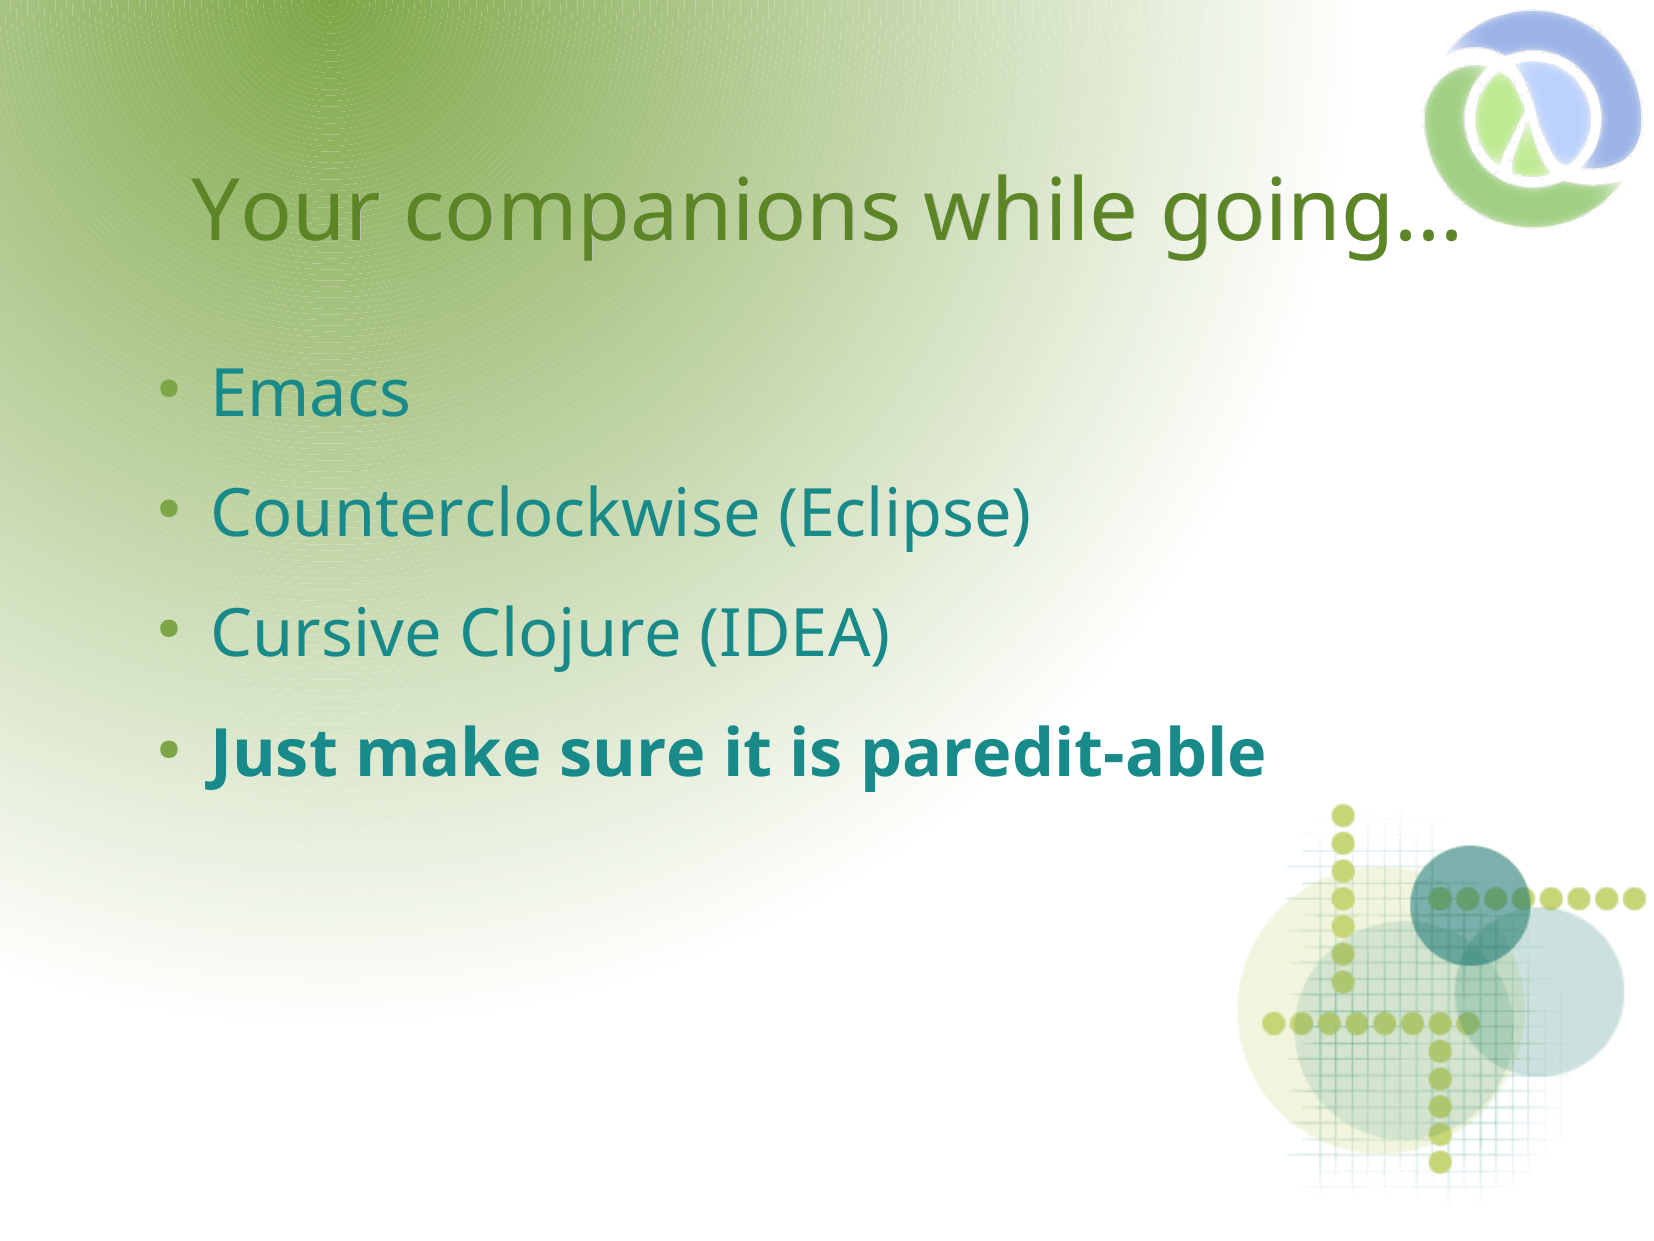

# Your companions while going...
Emacs
Counterclockwise (Eclipse)
Cursive Clojure (IDEA)
Just make sure it is paredit-able